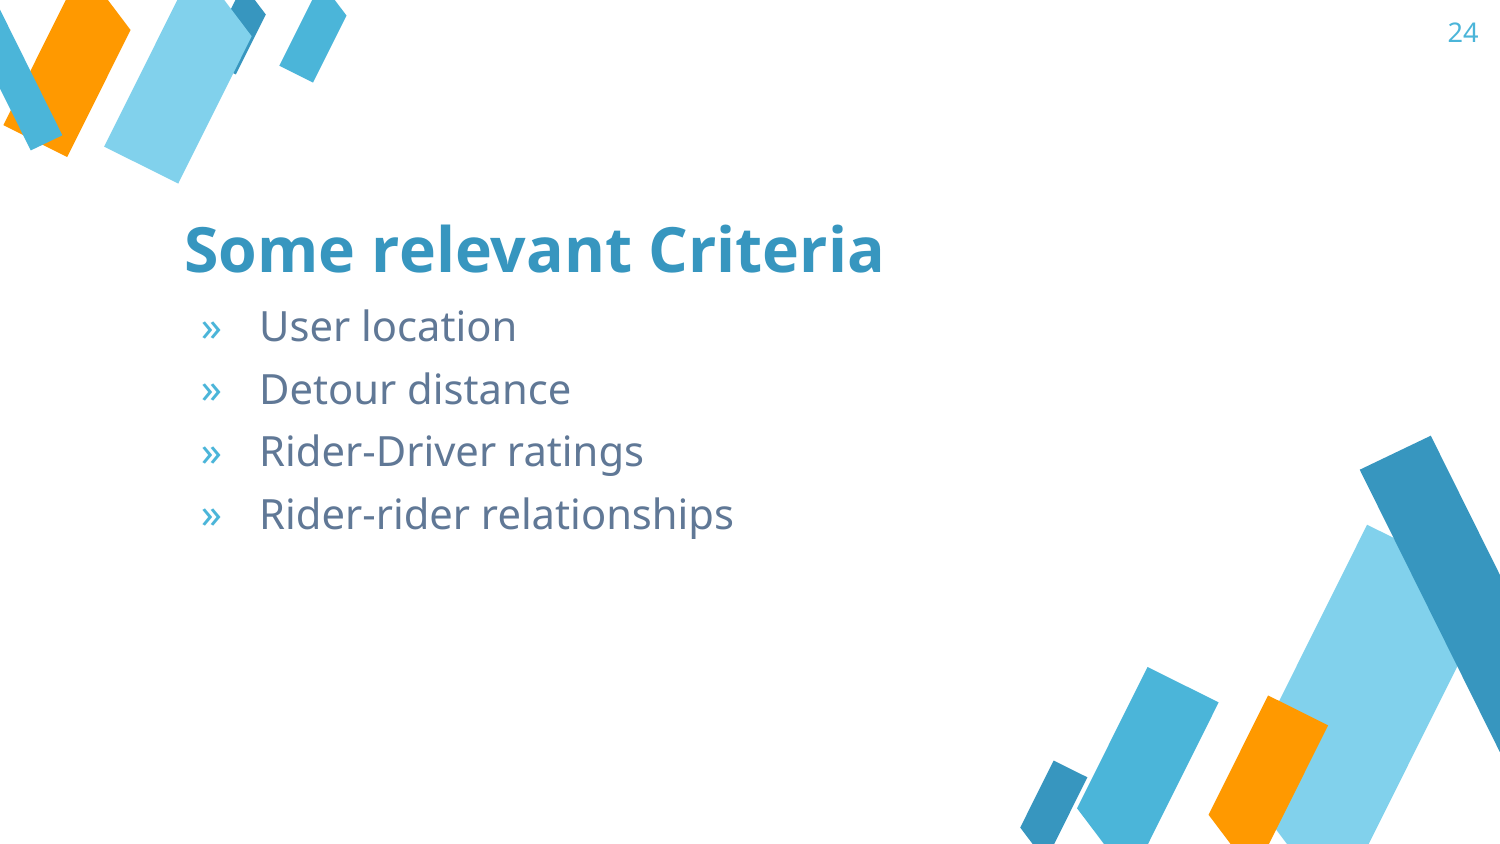

# Some relevant Criteria
User location
Detour distance
Rider-Driver ratings
Rider-rider relationships